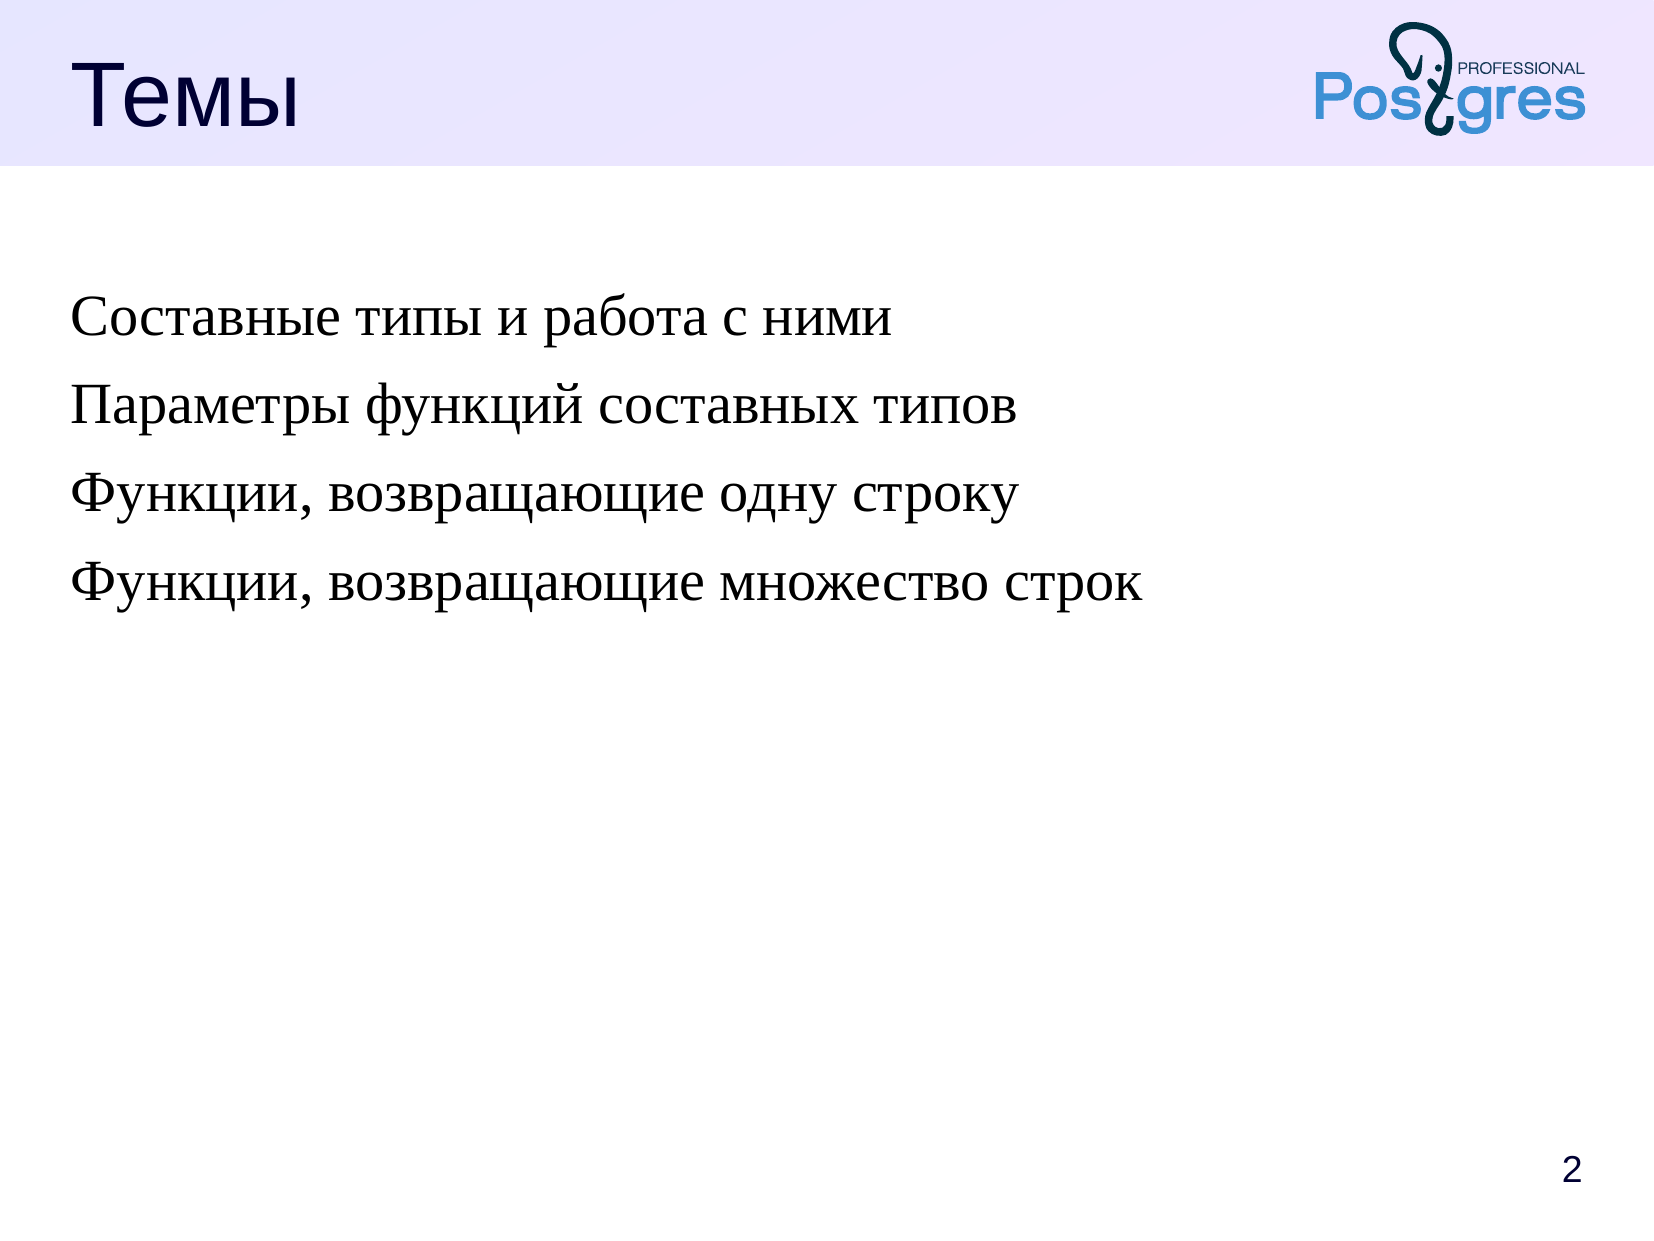

# Темы
Составные типы и работа с ними
Параметры функций составных типов
Функции, возвращающие одну строку
Функции, возвращающие множество строк